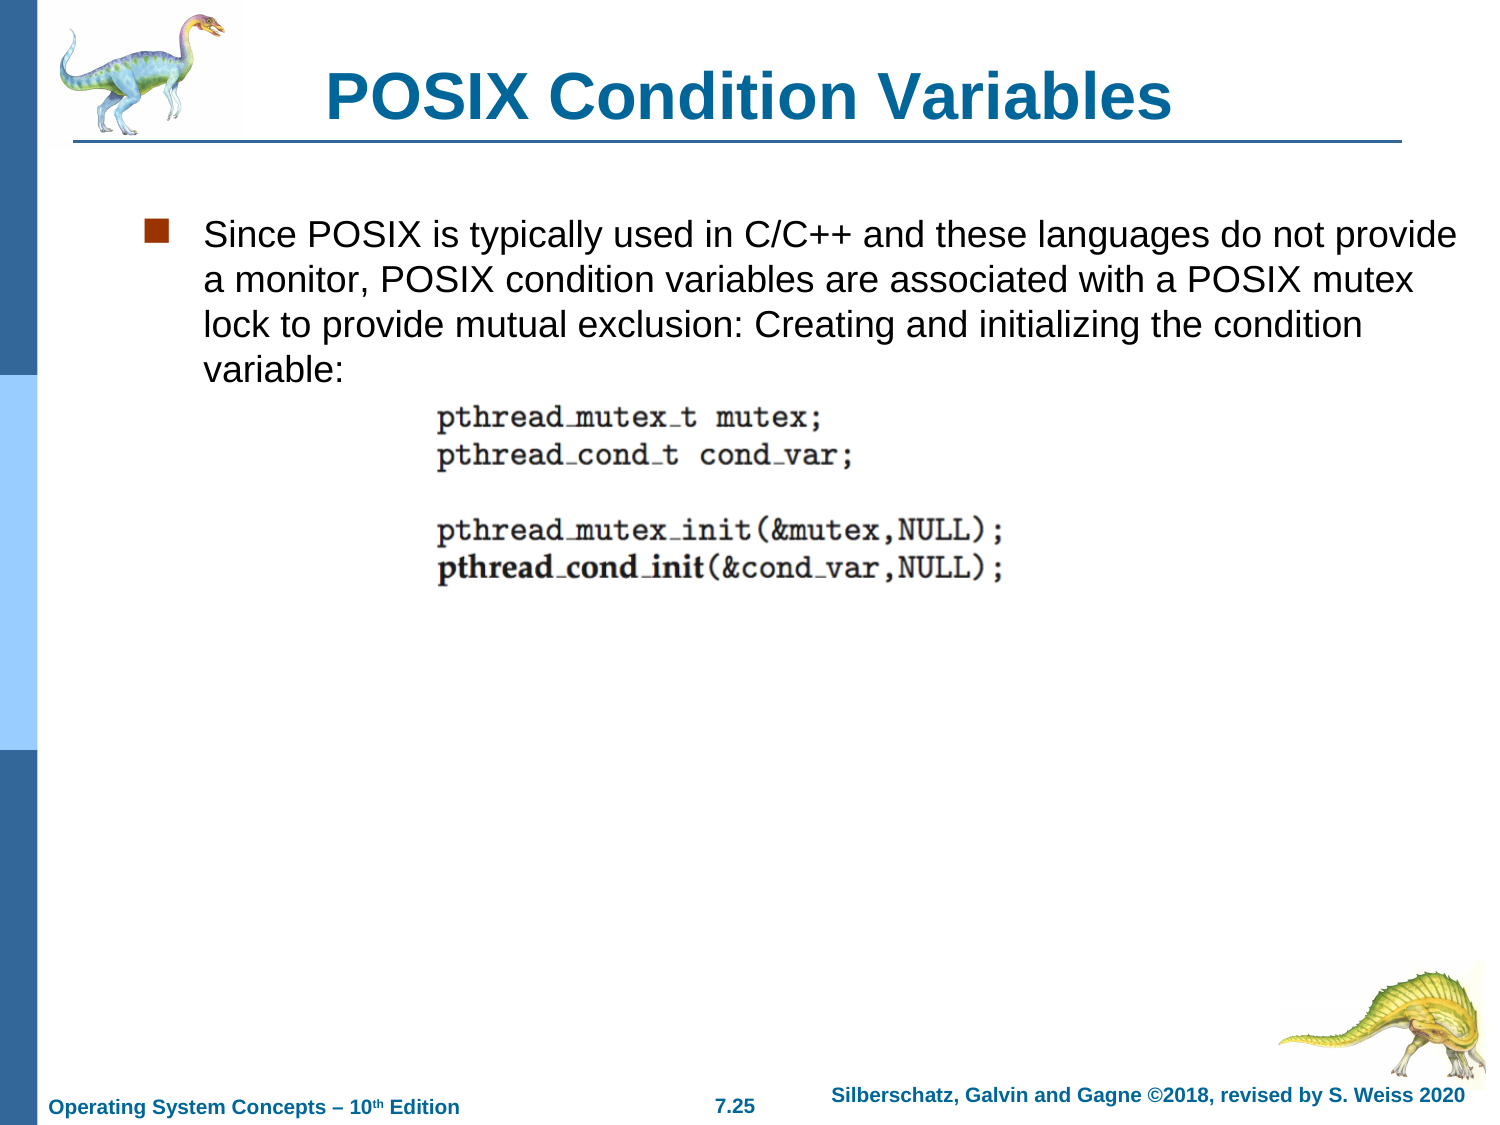

# POSIX Condition Variables
Since POSIX is typically used in C/C++ and these languages do not provide a monitor, POSIX condition variables are associated with a POSIX mutex lock to provide mutual exclusion: Creating and initializing the condition variable: